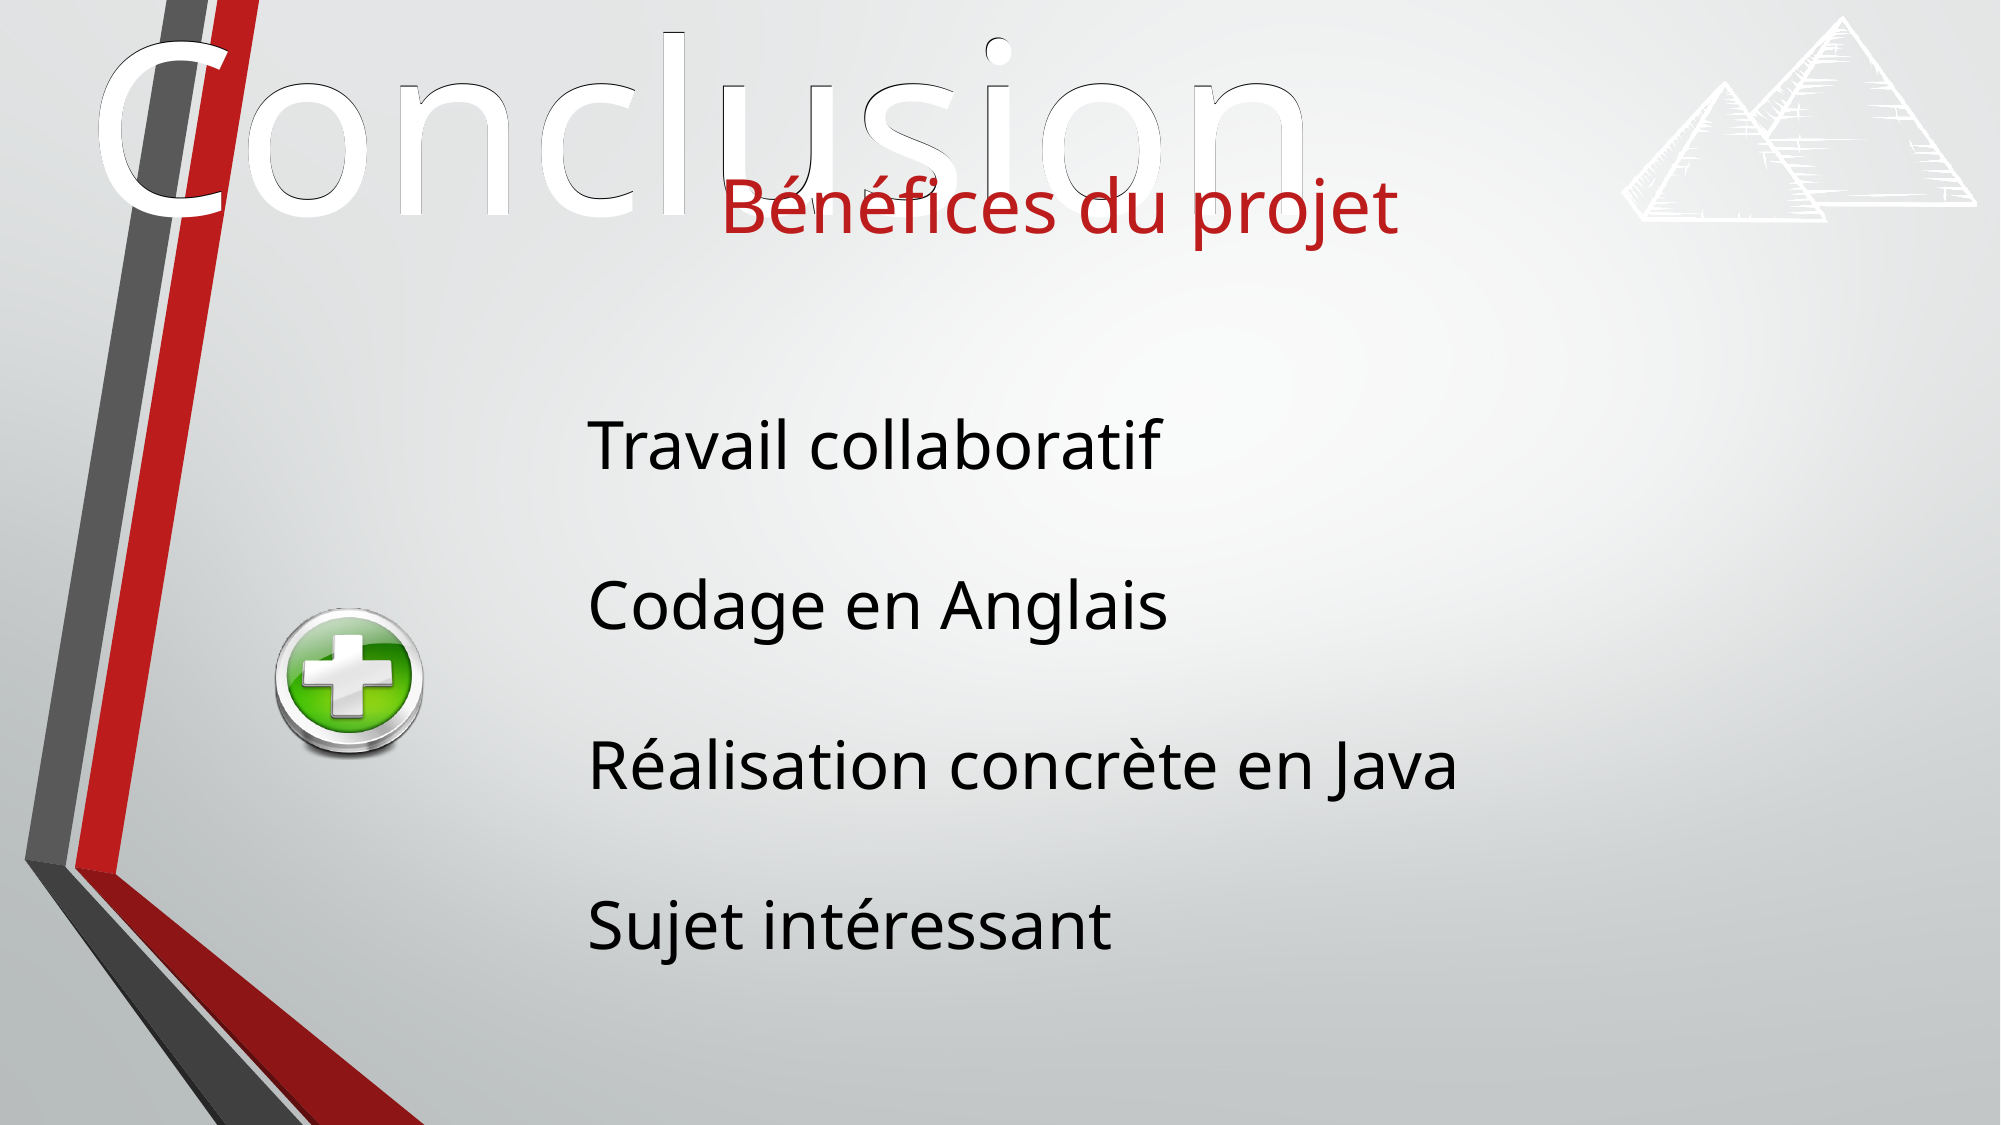

Conclusion
Bénéfices du projet
Travail collaboratif
Codage en Anglais
Réalisation concrète en Java
Sujet intéressant